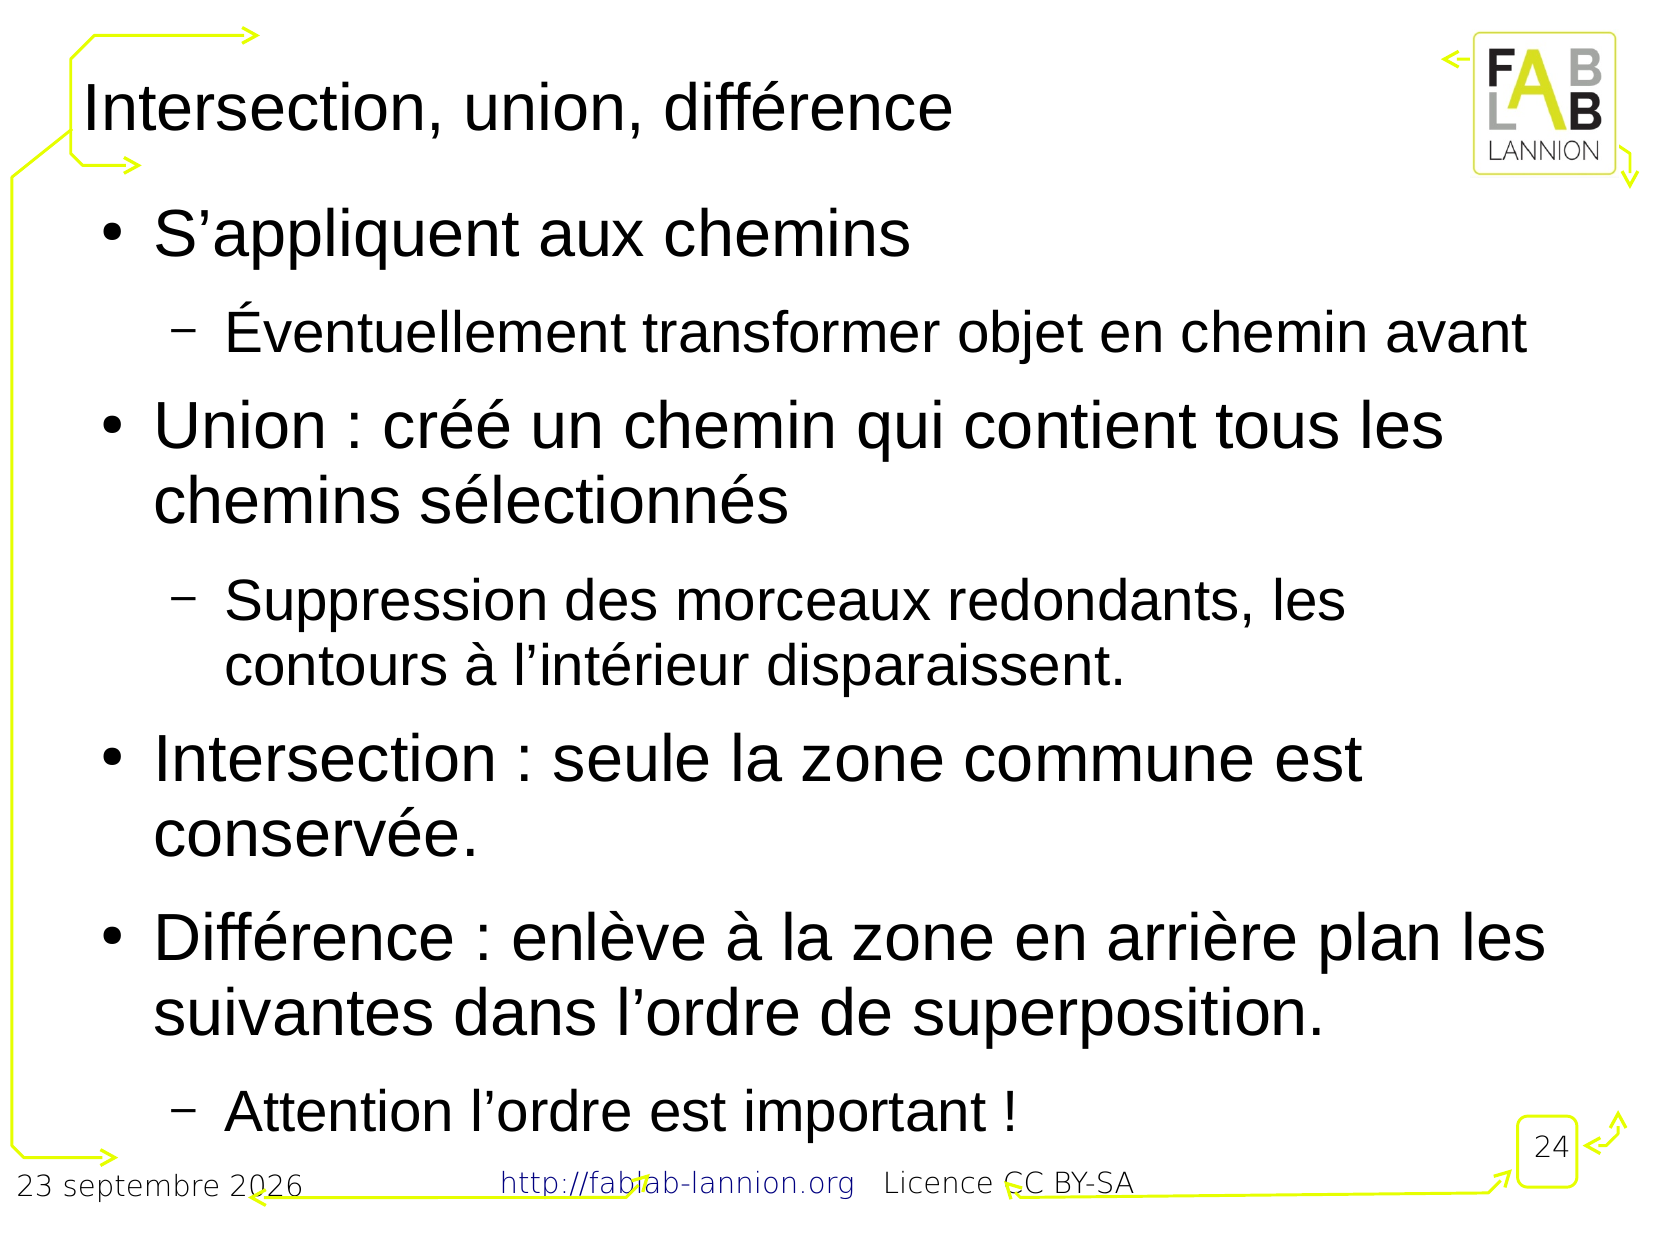

# Intersection, union, différence
S’appliquent aux chemins
Éventuellement transformer objet en chemin avant
Union : créé un chemin qui contient tous les chemins sélectionnés
Suppression des morceaux redondants, les contours à l’intérieur disparaissent.
Intersection : seule la zone commune est conservée.
Différence : enlève à la zone en arrière plan les suivantes dans l’ordre de superposition.
Attention l’ordre est important !
24